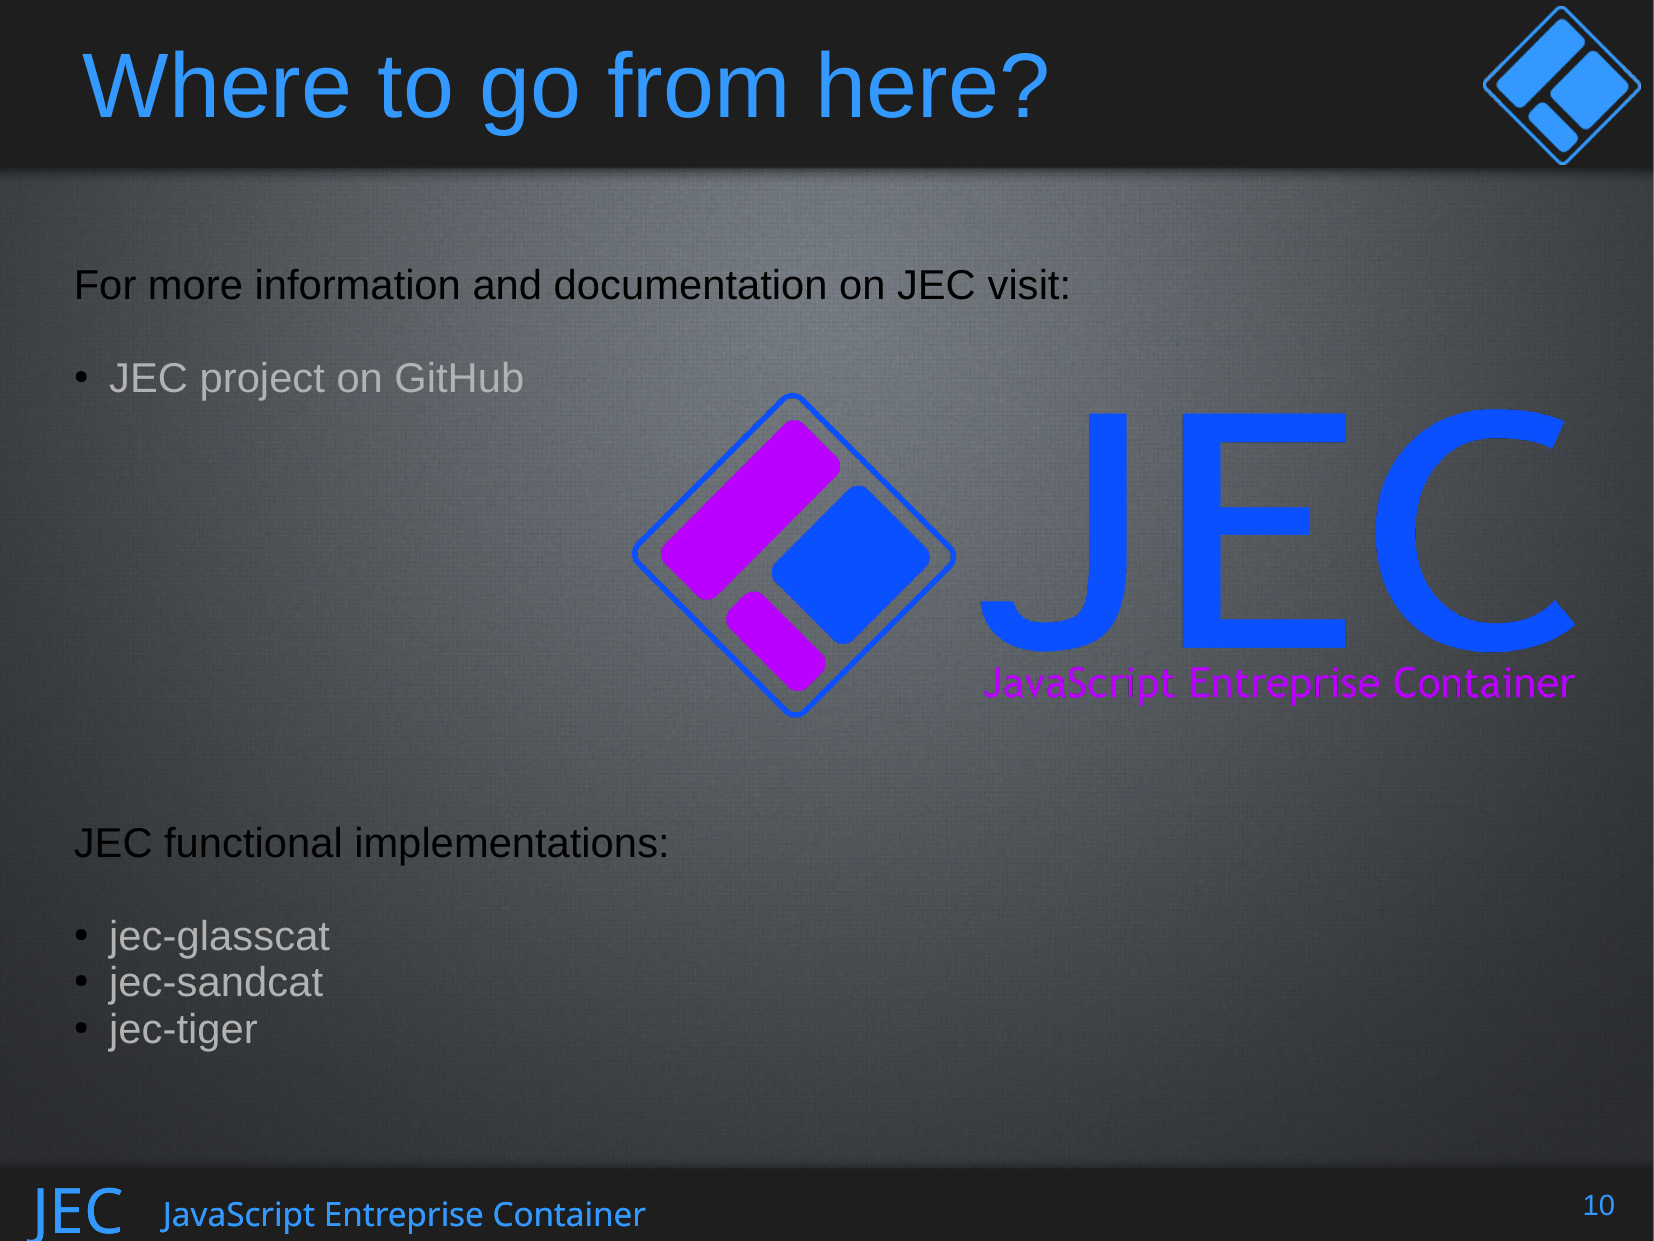

# Where to go from here?
For more information and documentation on JEC visit:
JEC project on GitHub
JEC functional implementations:
jec-glasscat
jec-sandcat
jec-tiger
JEC
JEC
10
JavaScript Entreprise Container
JavaScript Entreprise Container